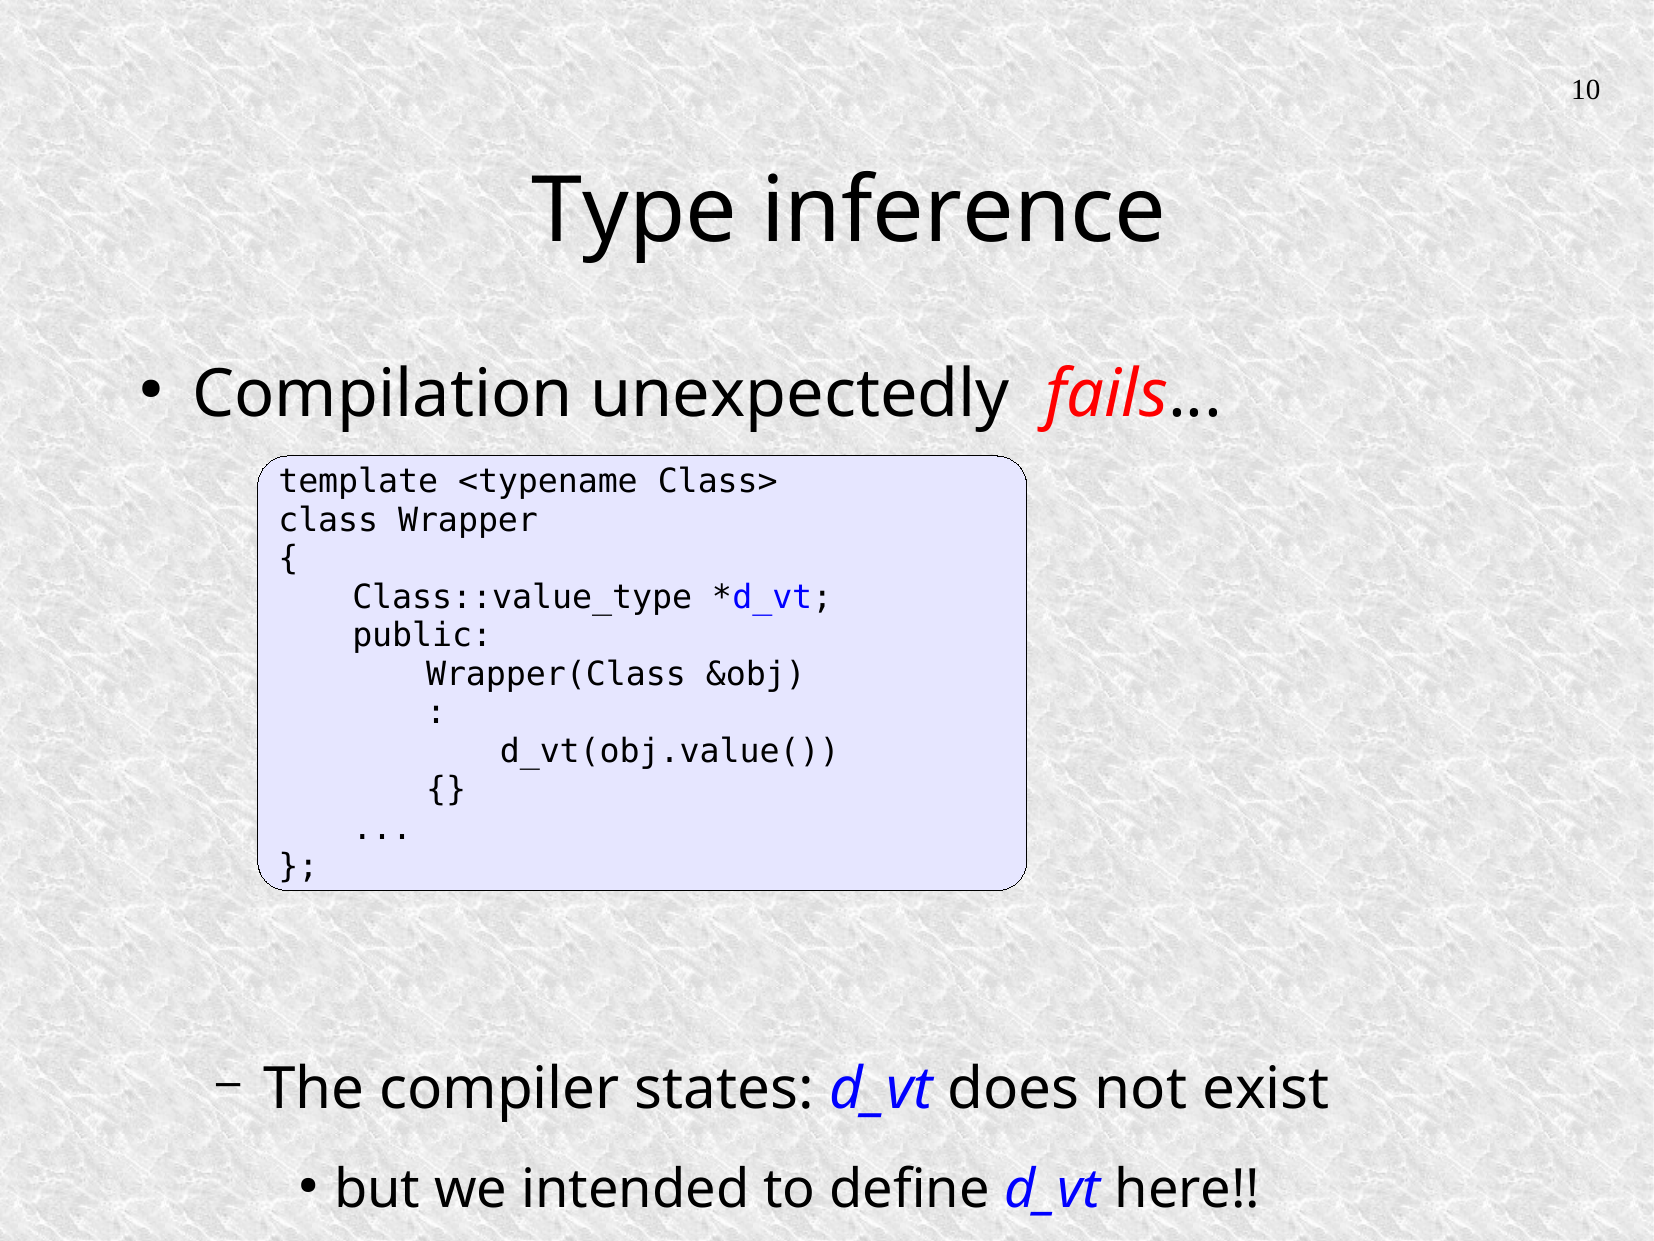

10
# Type inference
Compilation unexpectedly fails...
The compiler states: d_vt does not exist
but we intended to define d_vt here!!
template <typename Class>
class Wrapper
{
	Class::value_type *d_vt;
	public:
		Wrapper(Class &obj)
		:
			d_vt(obj.value())
		{}
	...
};